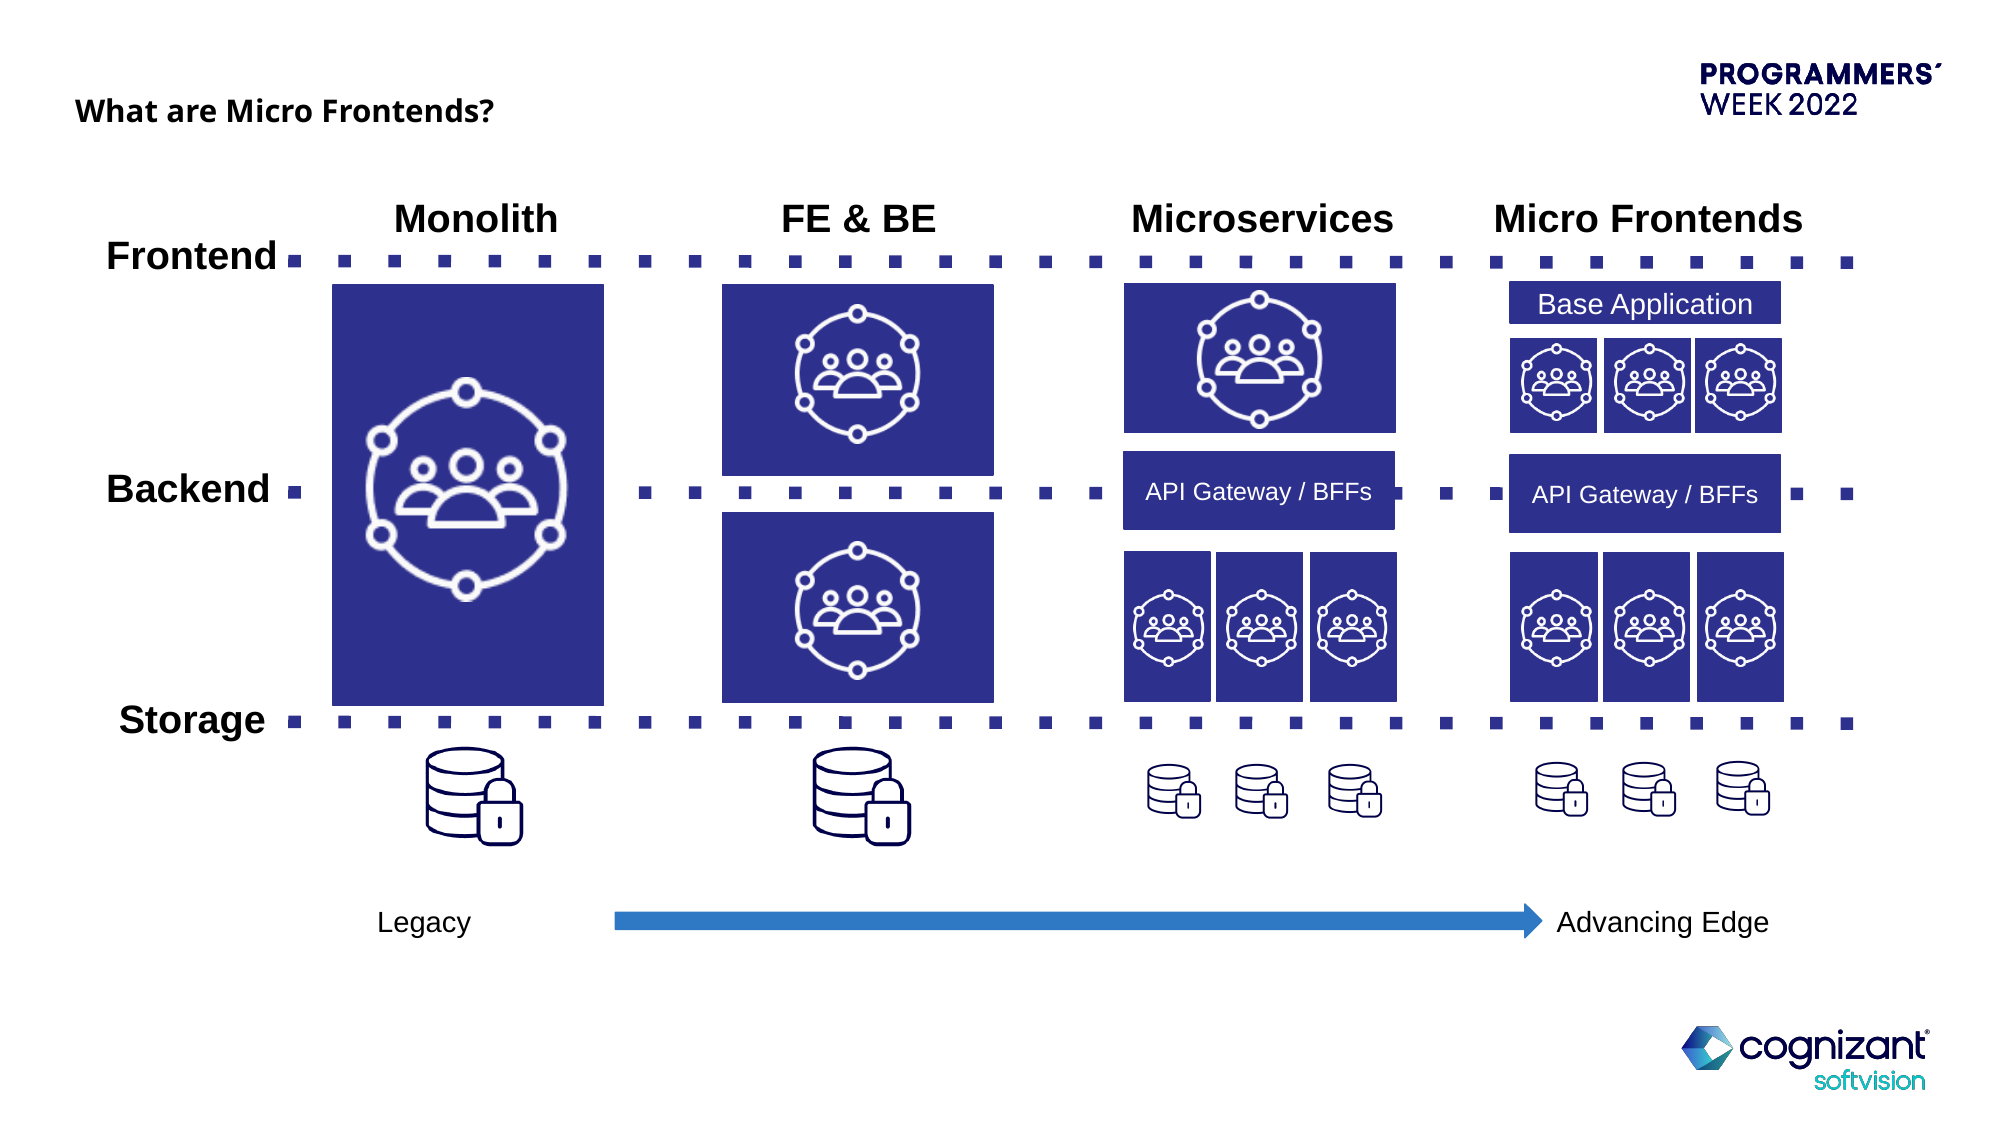

# What are Micro Frontends?
Monolith
FE & BE
Microservices
Micro Frontends
Frontend
Base Application
Backend
API Gateway / BFFs
API Gateway / BFFs
Storage
Legacy
Advancing Edge